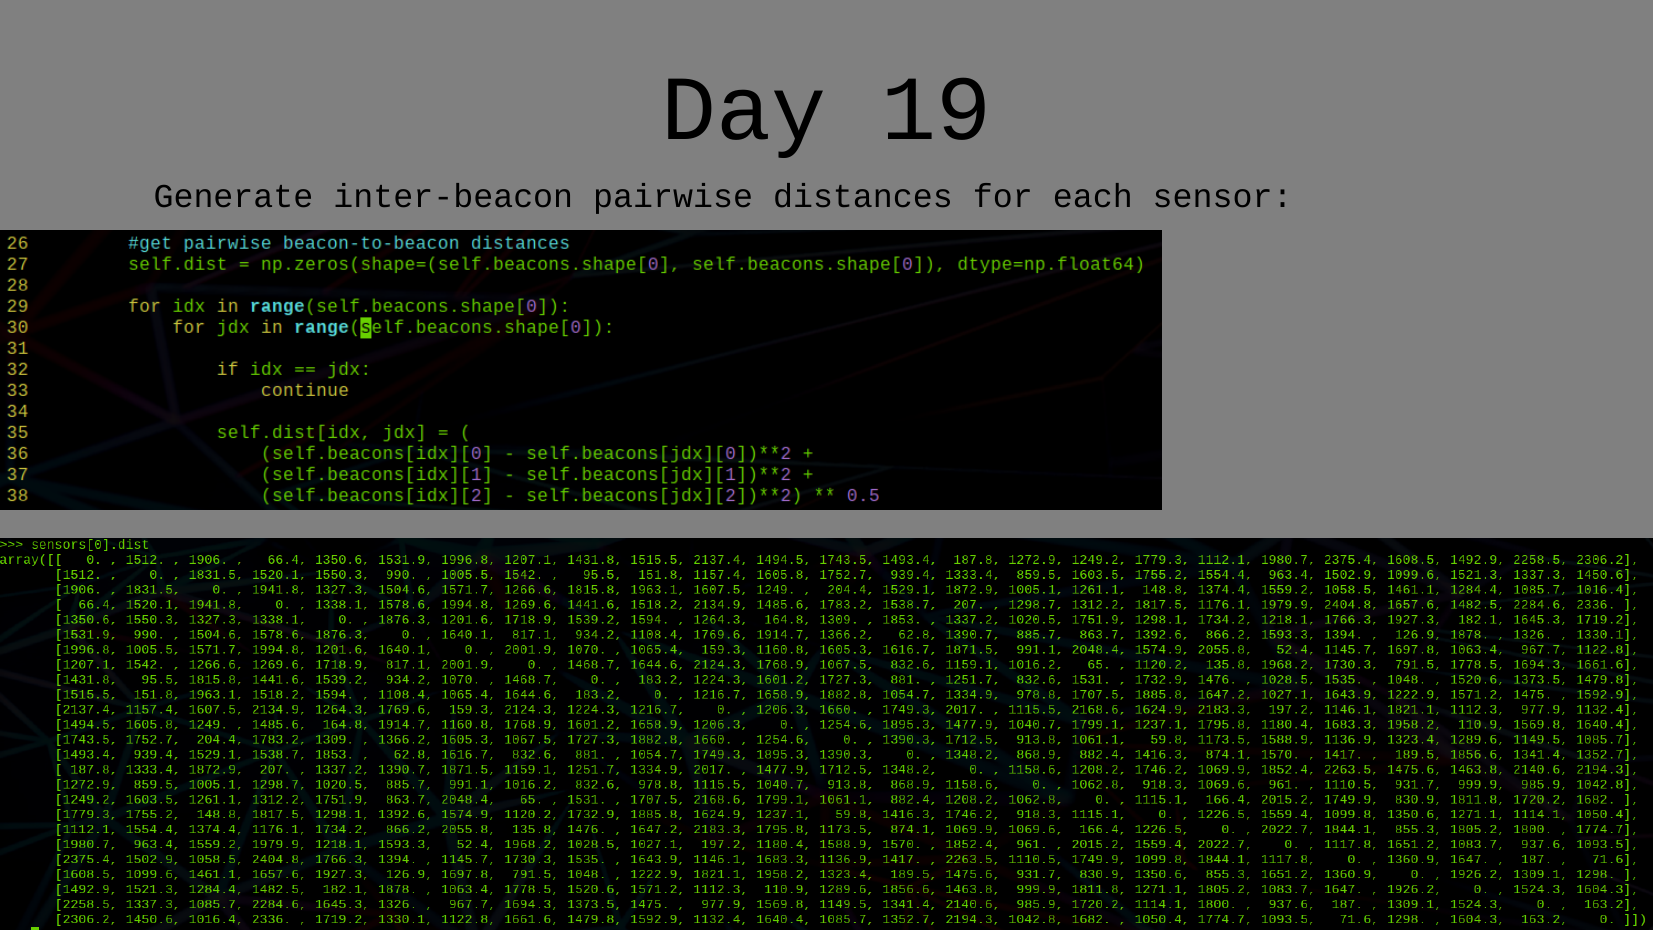

# Day 19
Generate inter-beacon pairwise distances for each sensor: